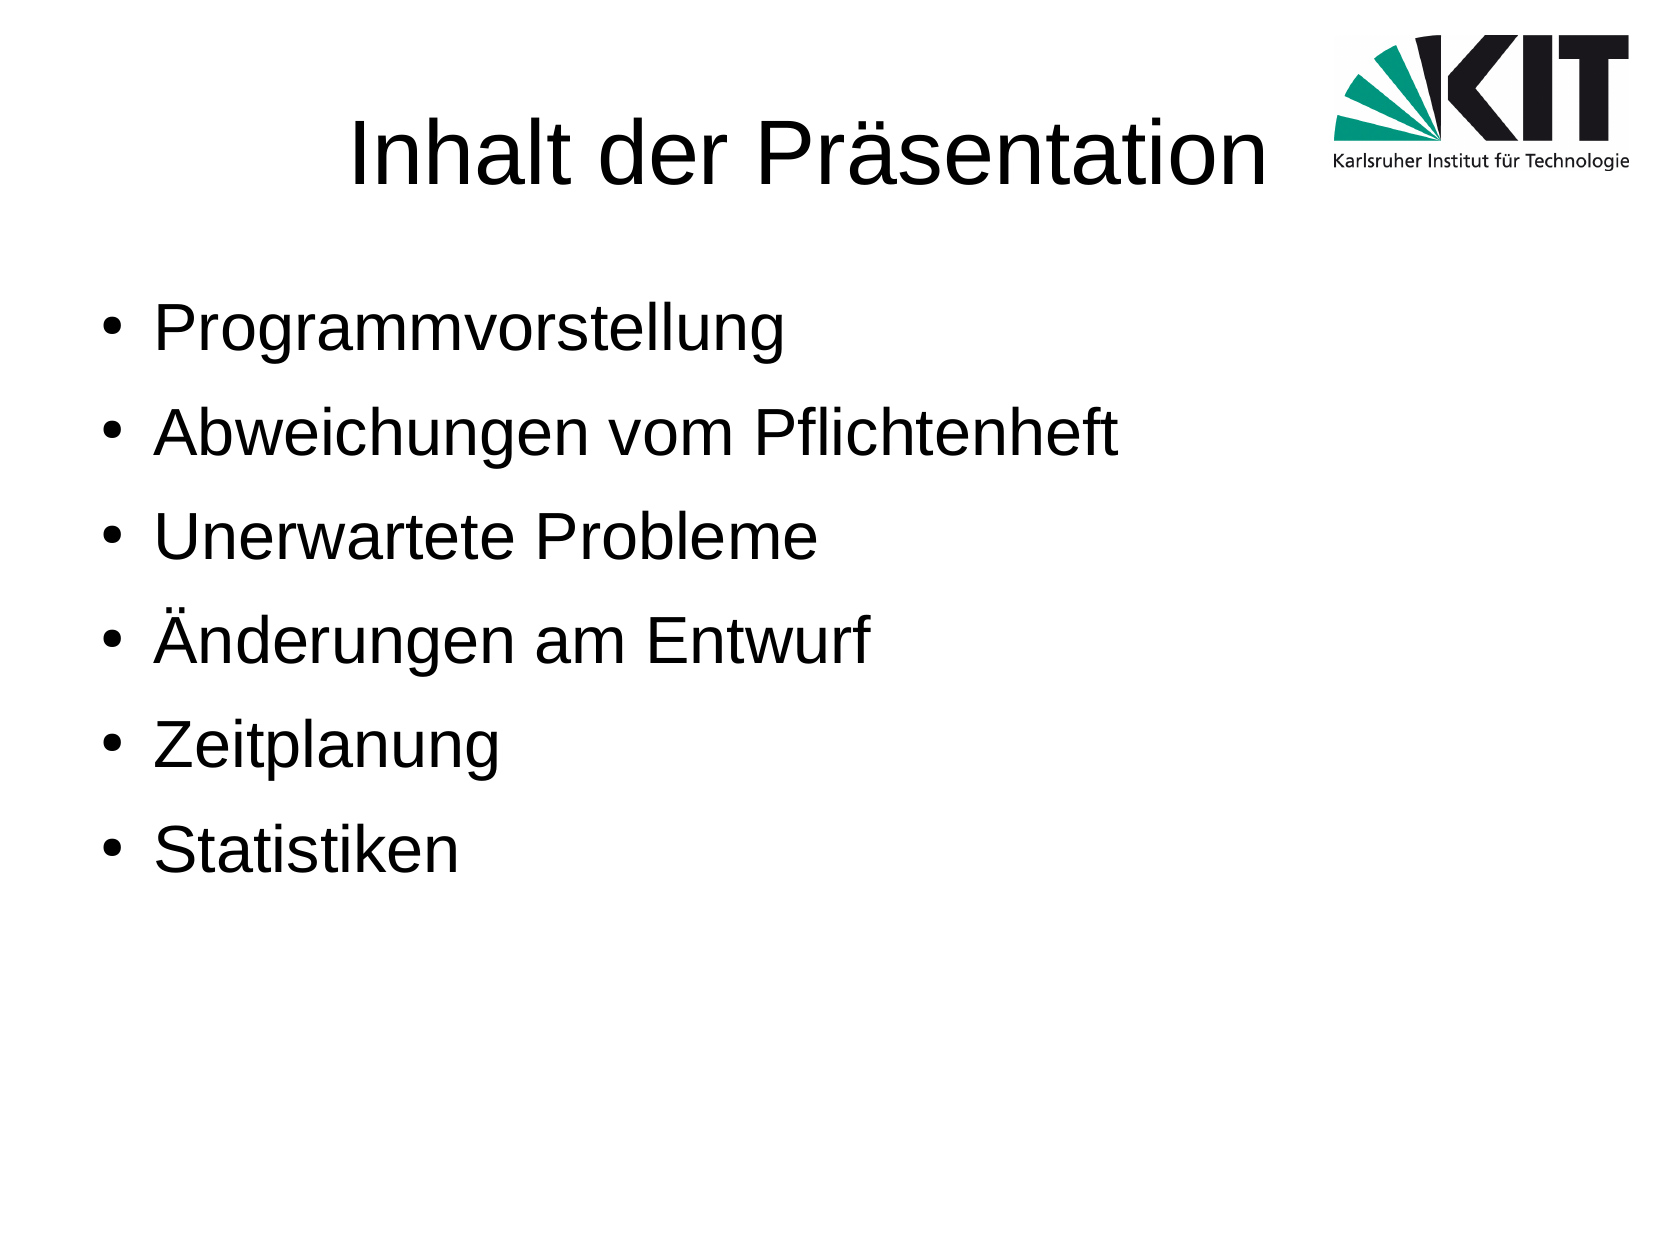

# Inhalt der Präsentation
Programmvorstellung
Abweichungen vom Pflichtenheft
Unerwartete Probleme
Änderungen am Entwurf
Zeitplanung
Statistiken